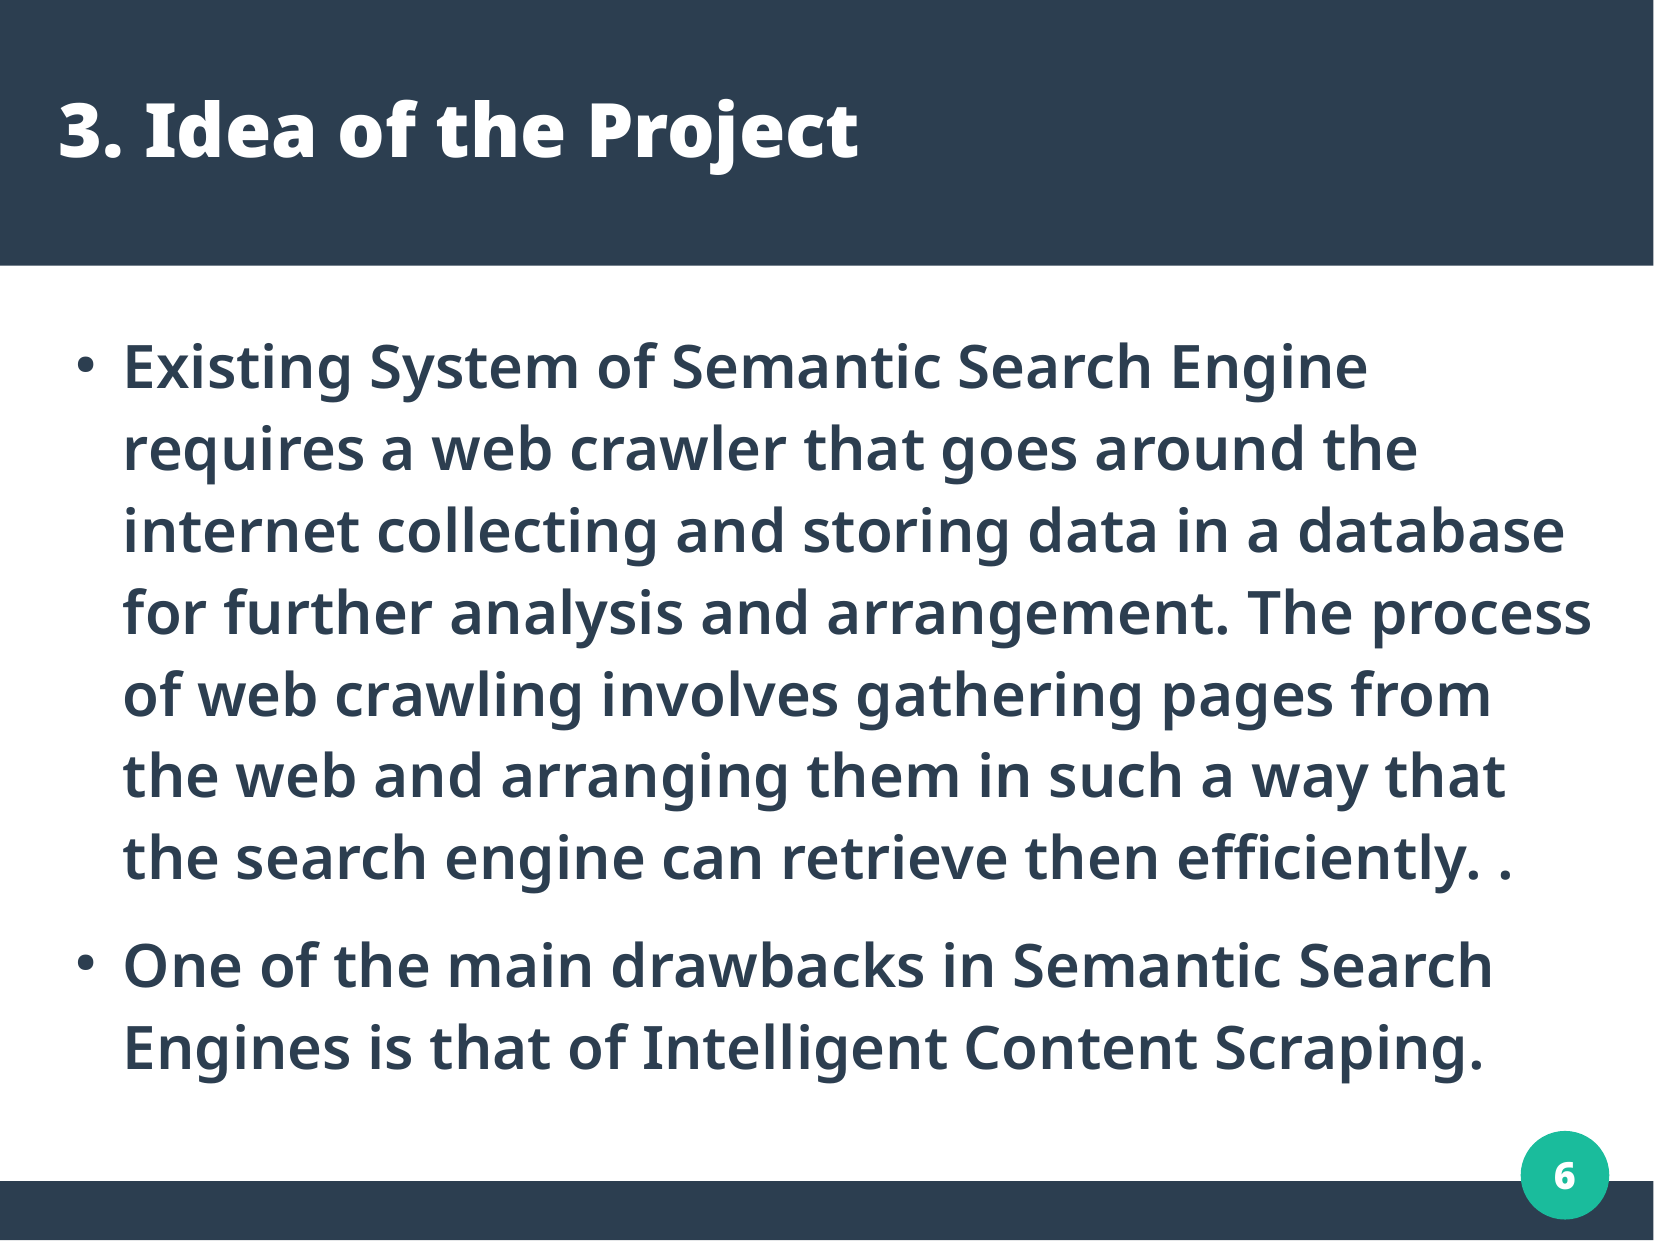

# 3. Idea of the Project
Existing System of Semantic Search Engine requires a web crawler that goes around the internet collecting and storing data in a database for further analysis and arrangement. The process of web crawling involves gathering pages from the web and arranging them in such a way that the search engine can retrieve then efficiently. .
One of the main drawbacks in Semantic Search Engines is that of Intelligent Content Scraping.
6